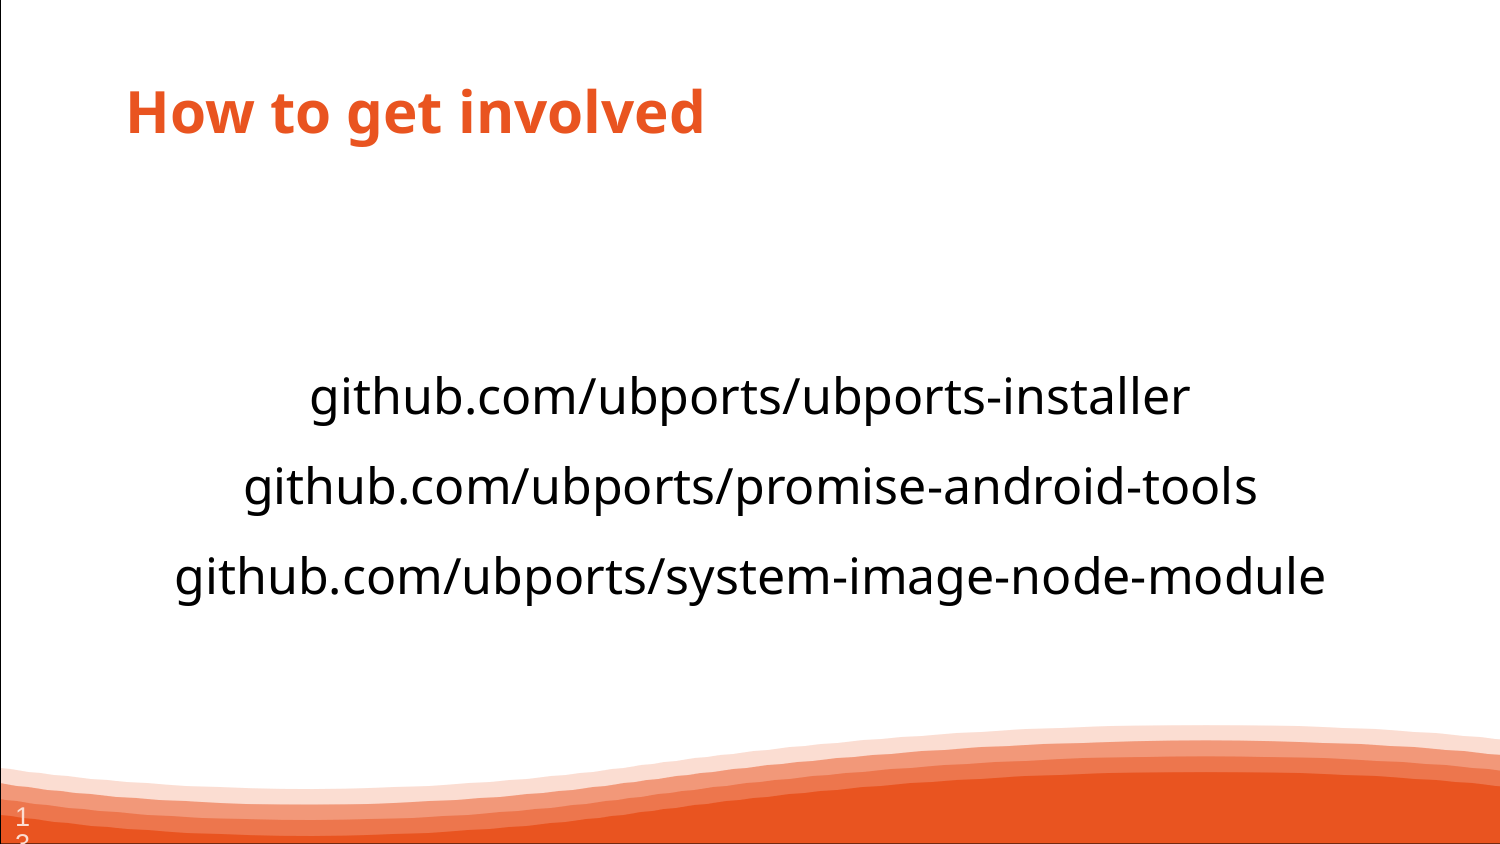

# How to get involved
github.com/ubports/ubports-installer
github.com/ubports/promise-android-tools
github.com/ubports/system-image-node-module